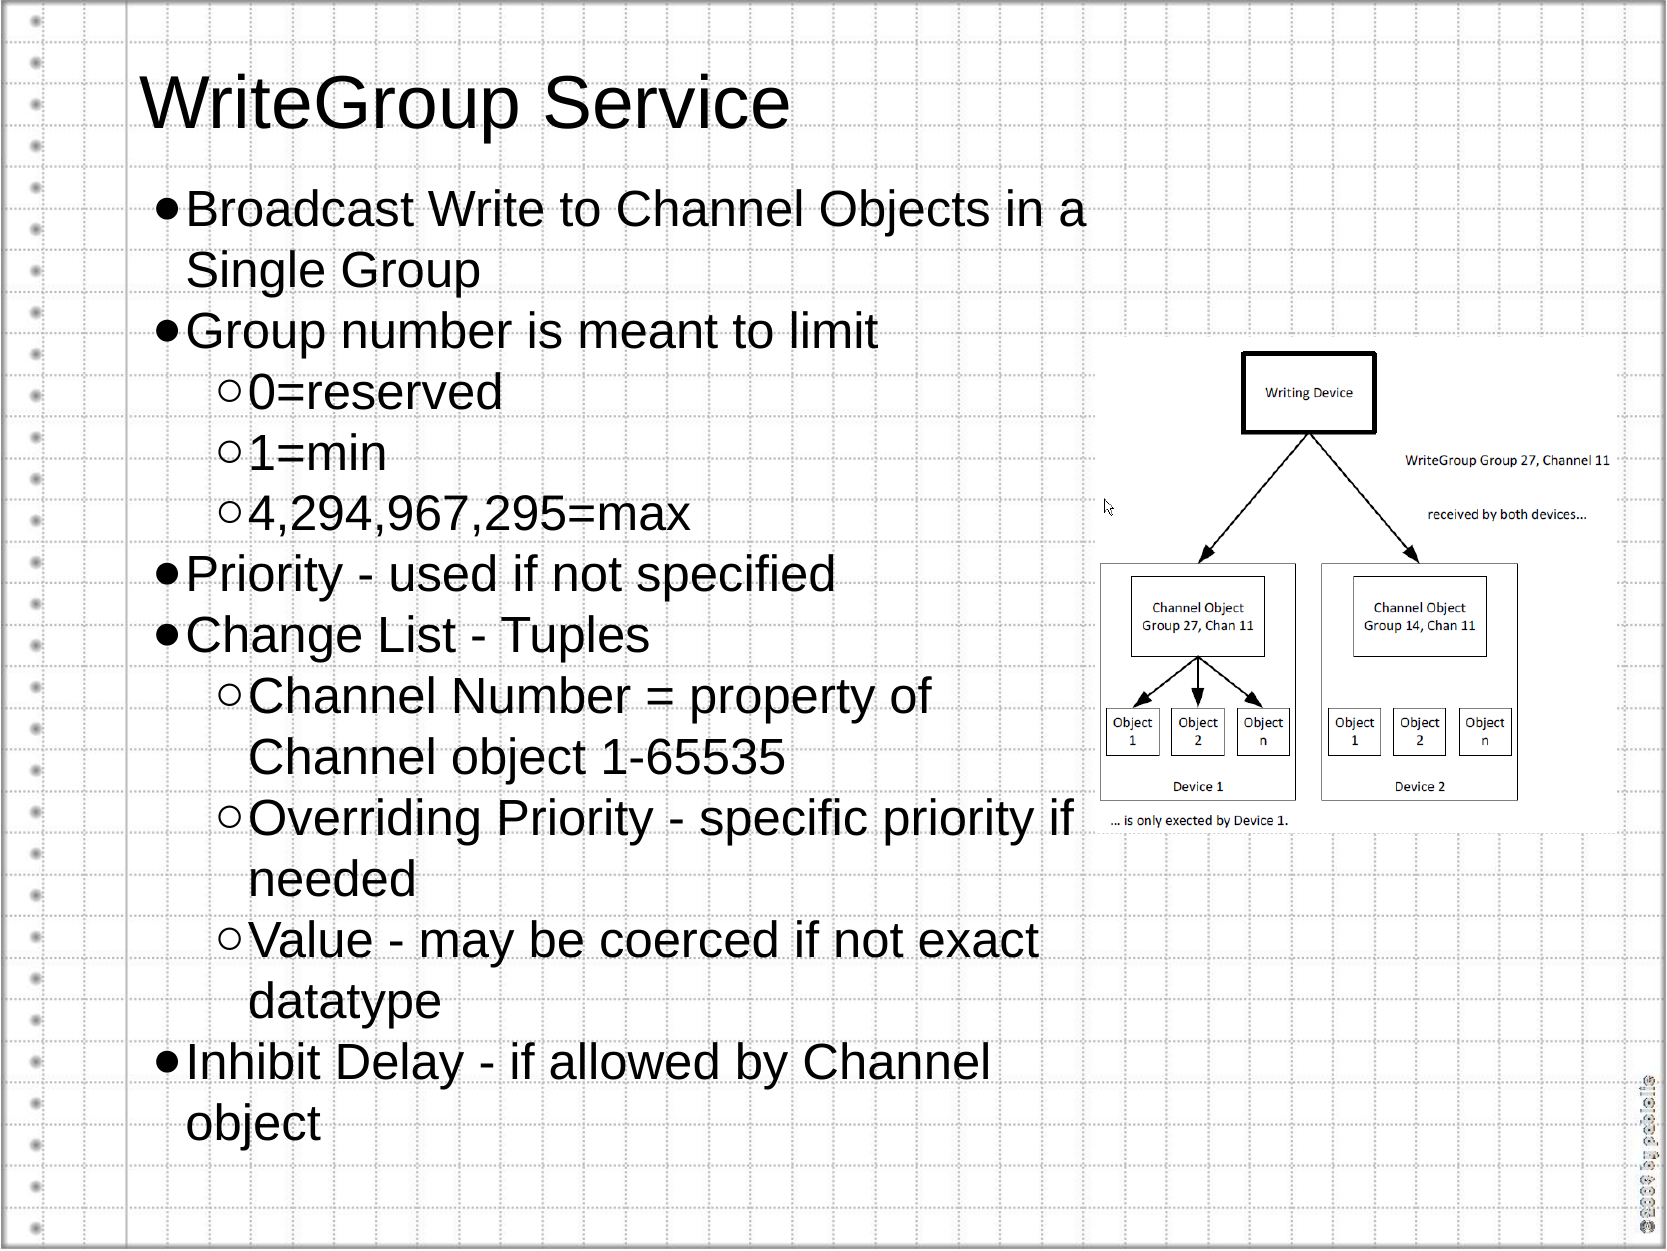

# WriteGroup Service
Broadcast Write to Channel Objects in a Single Group
Group number is meant to limit
0=reserved
1=min
4,294,967,295=max
Priority - used if not specified
Change List - Tuples
Channel Number = property of Channel object 1-65535
Overriding Priority - specific priority if needed
Value - may be coerced if not exact datatype
Inhibit Delay - if allowed by Channel object